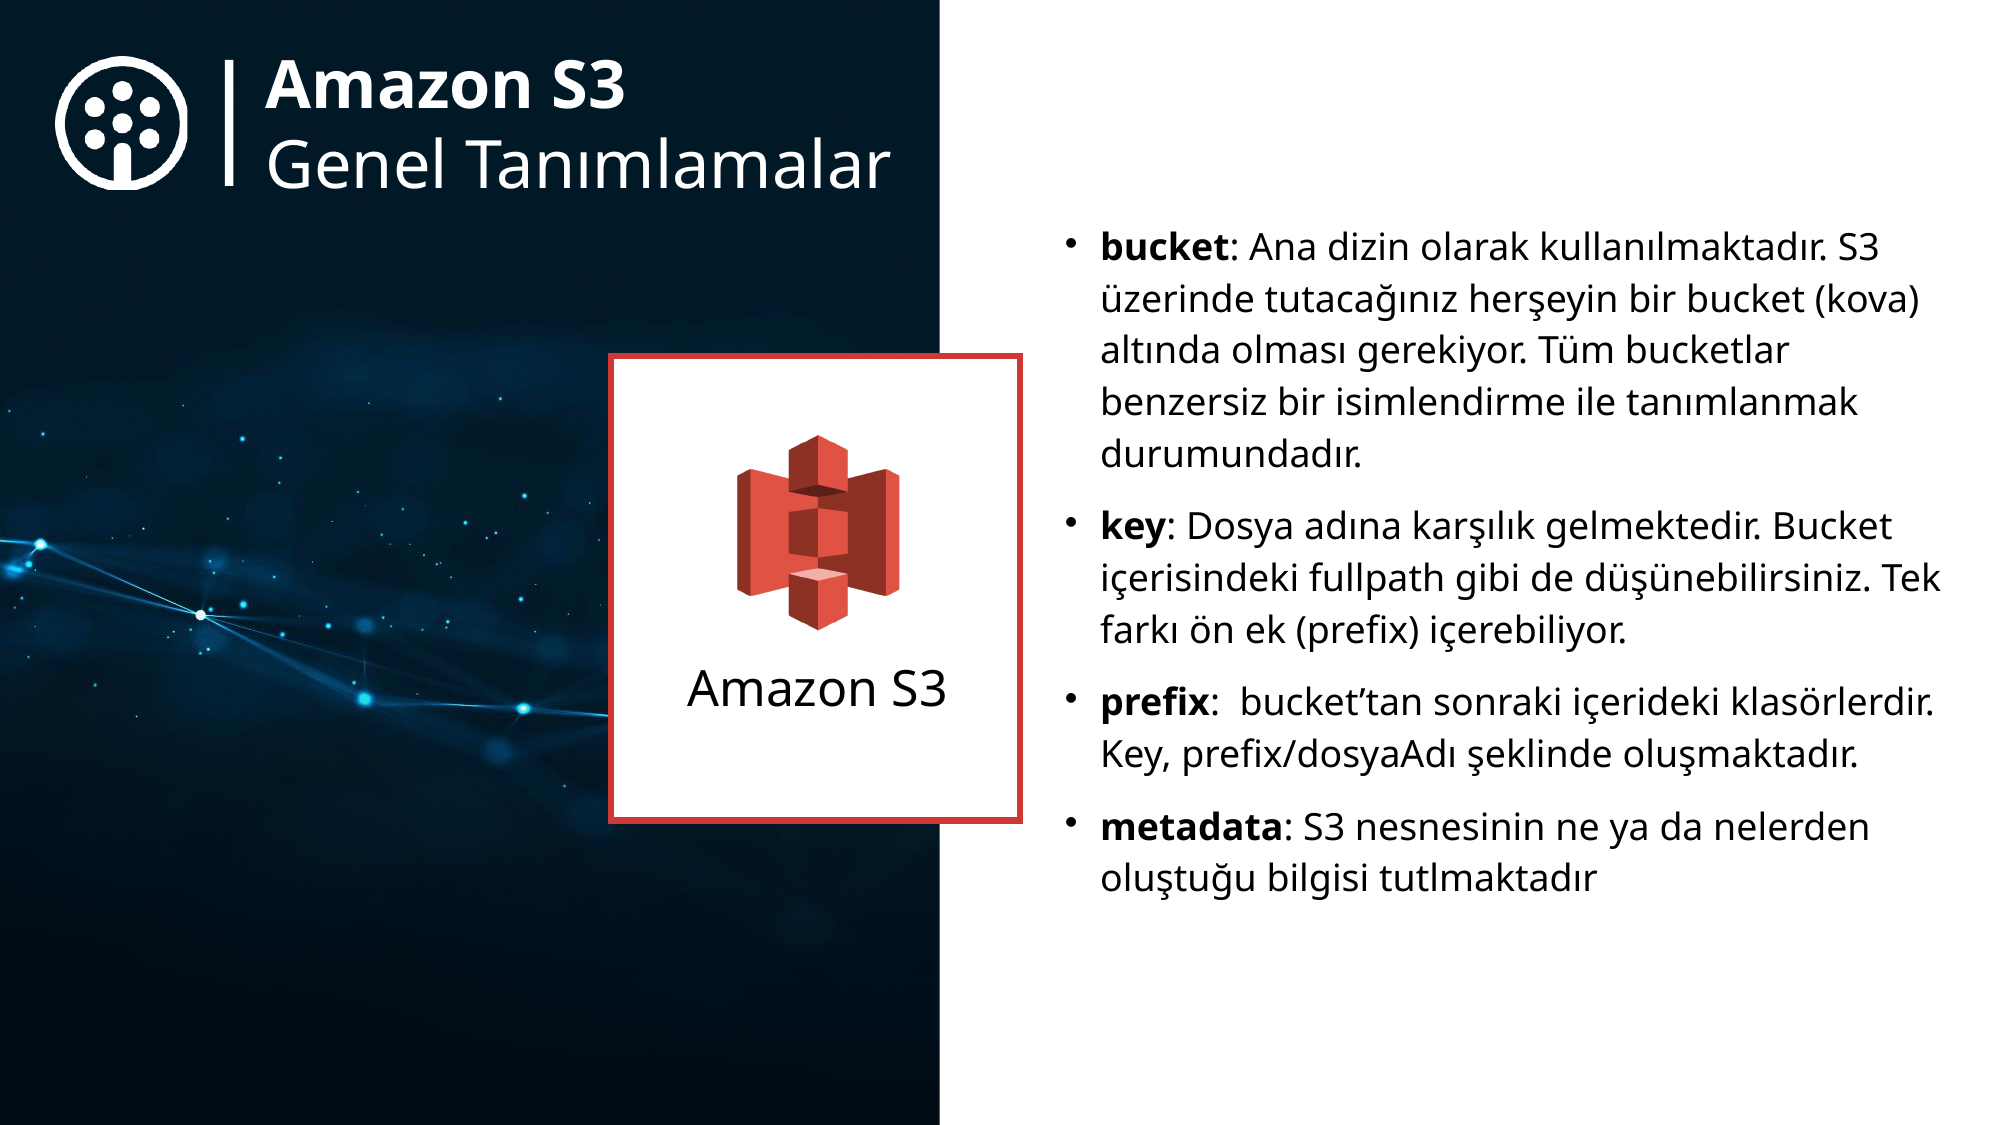

Amazon S3
Genel Tanımlamalar
bucket: Ana dizin olarak kullanılmaktadır. S3 üzerinde tutacağınız herşeyin bir bucket (kova) altında olması gerekiyor. Tüm bucketlar benzersiz bir isimlendirme ile tanımlanmak durumundadır.
key: Dosya adına karşılık gelmektedir. Bucket içerisindeki fullpath gibi de düşünebilirsiniz. Tek farkı ön ek (prefix) içerebiliyor.
prefix: bucket’tan sonraki içerideki klasörlerdir. Key, prefix/dosyaAdı şeklinde oluşmaktadır.
metadata: S3 nesnesinin ne ya da nelerden oluştuğu bilgisi tutlmaktadır
Amazon S3